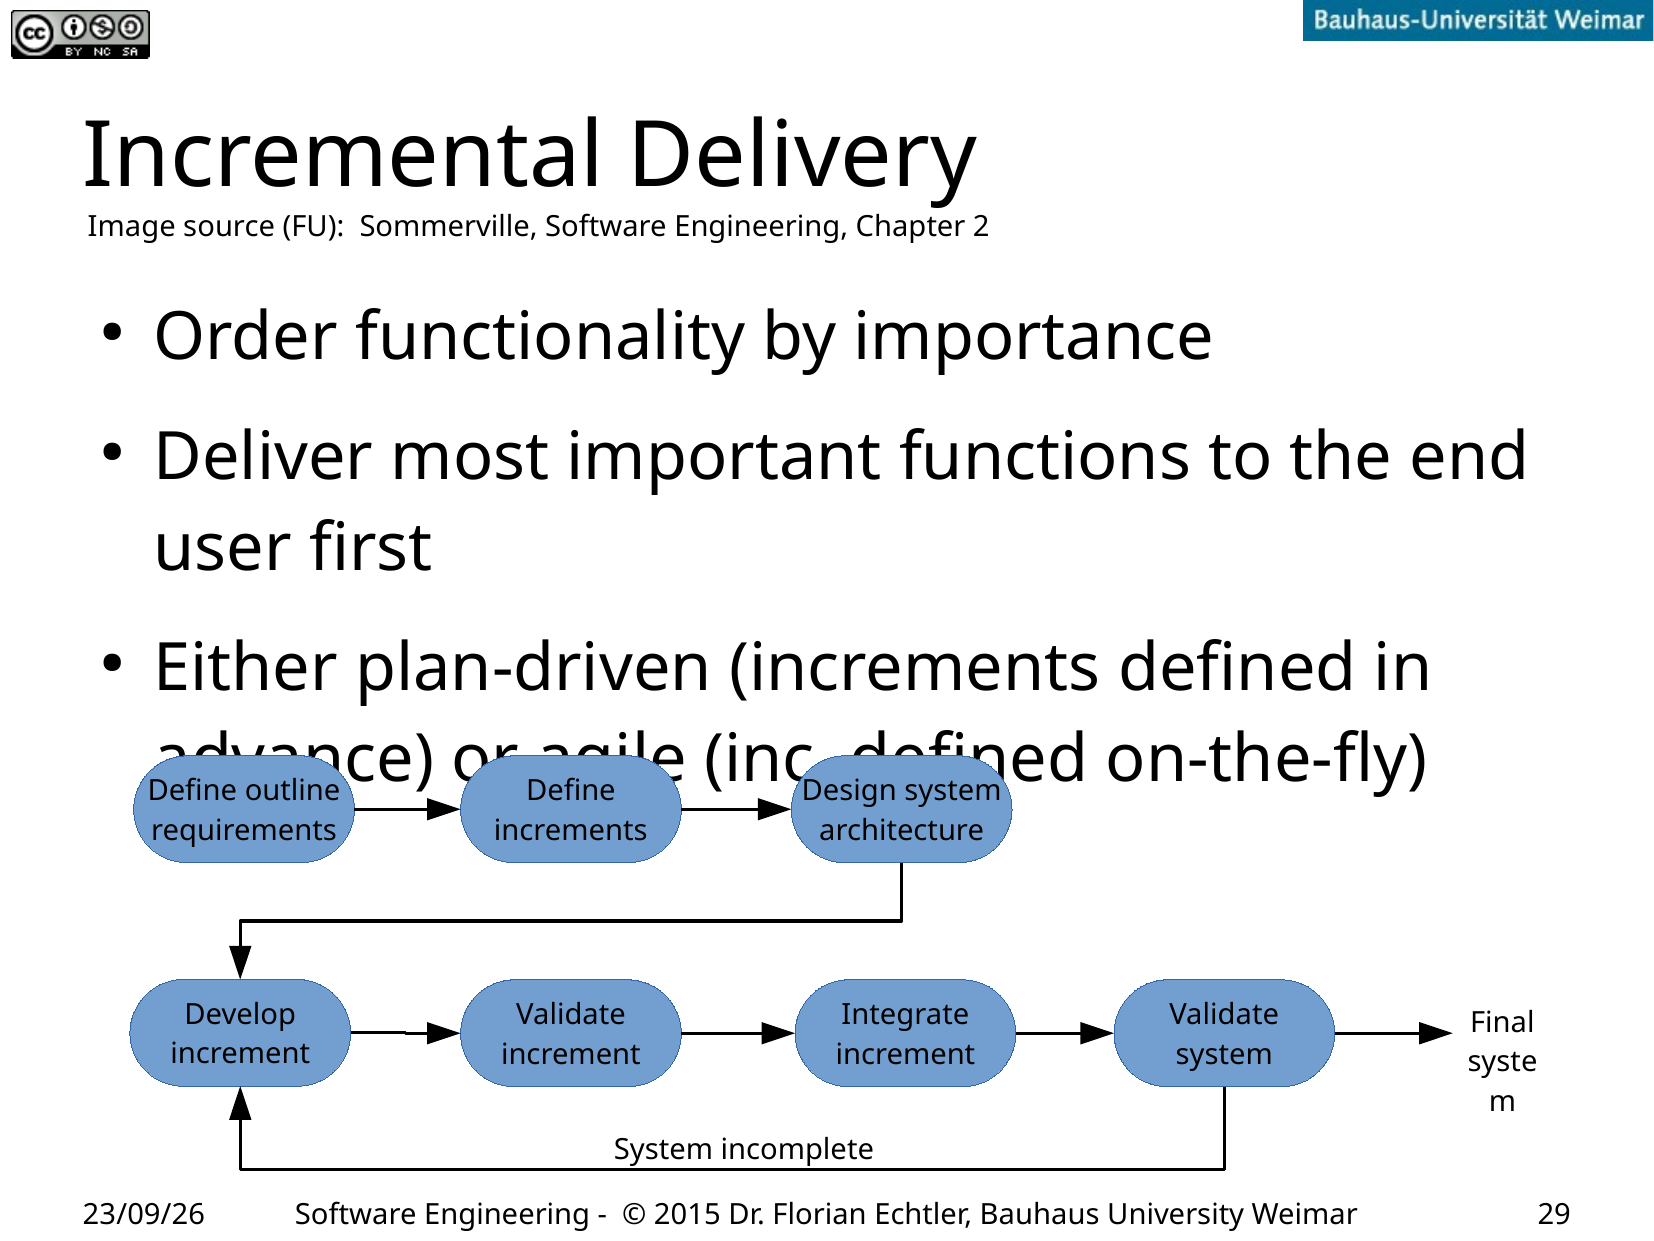

# Incremental Delivery
Image source (FU): Sommerville, Software Engineering, Chapter 2
Order functionality by importance
Deliver most important functions to the end user first
Either plan-driven (increments defined in advance) or agile (inc. defined on-the-fly)
Define outline
requirements
Define
increments
Design system
architecture
Develop
increment
Validate
increment
Integrate
increment
Validate
system
Final
system
System incomplete
Software Engineering - © 2015 Dr. Florian Echtler, Bauhaus University Weimar
29